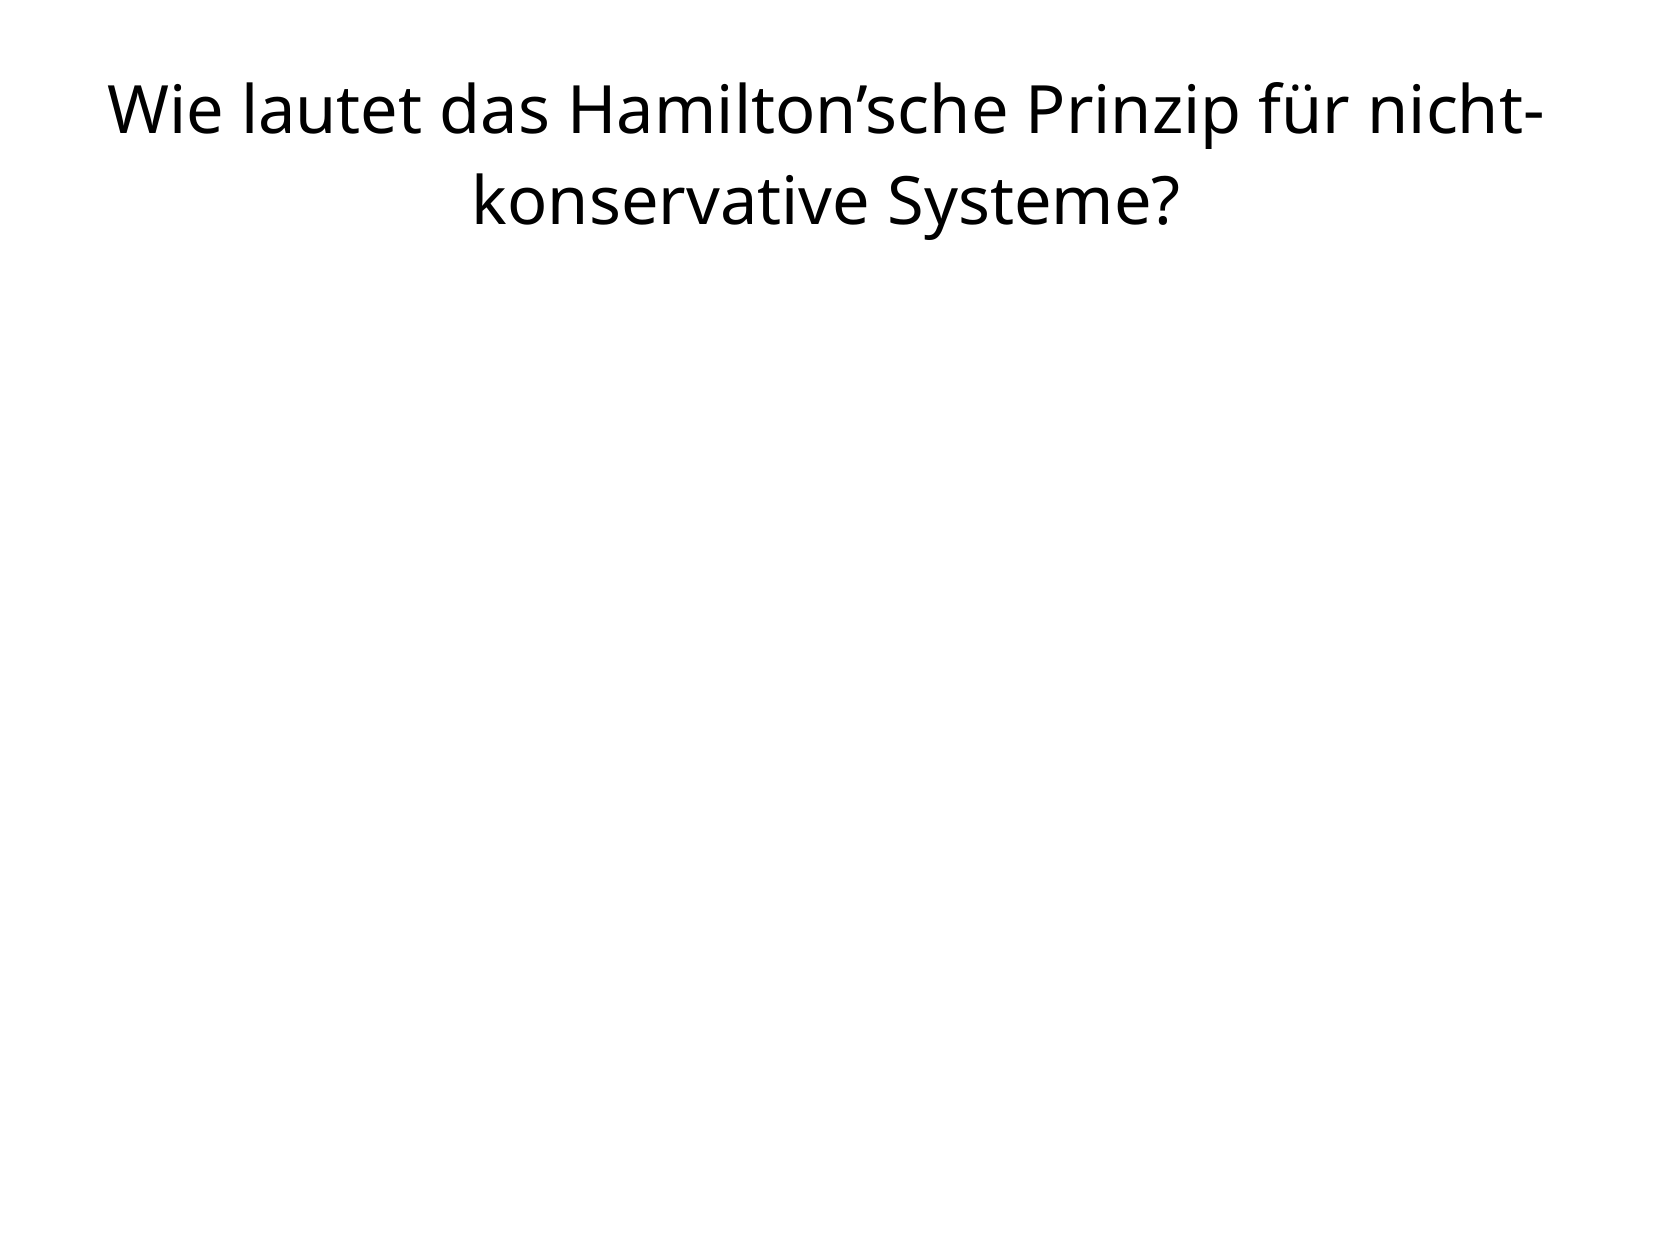

# Wie lautet das Hamilton’sche Prinzip für nicht-konservative Systeme?